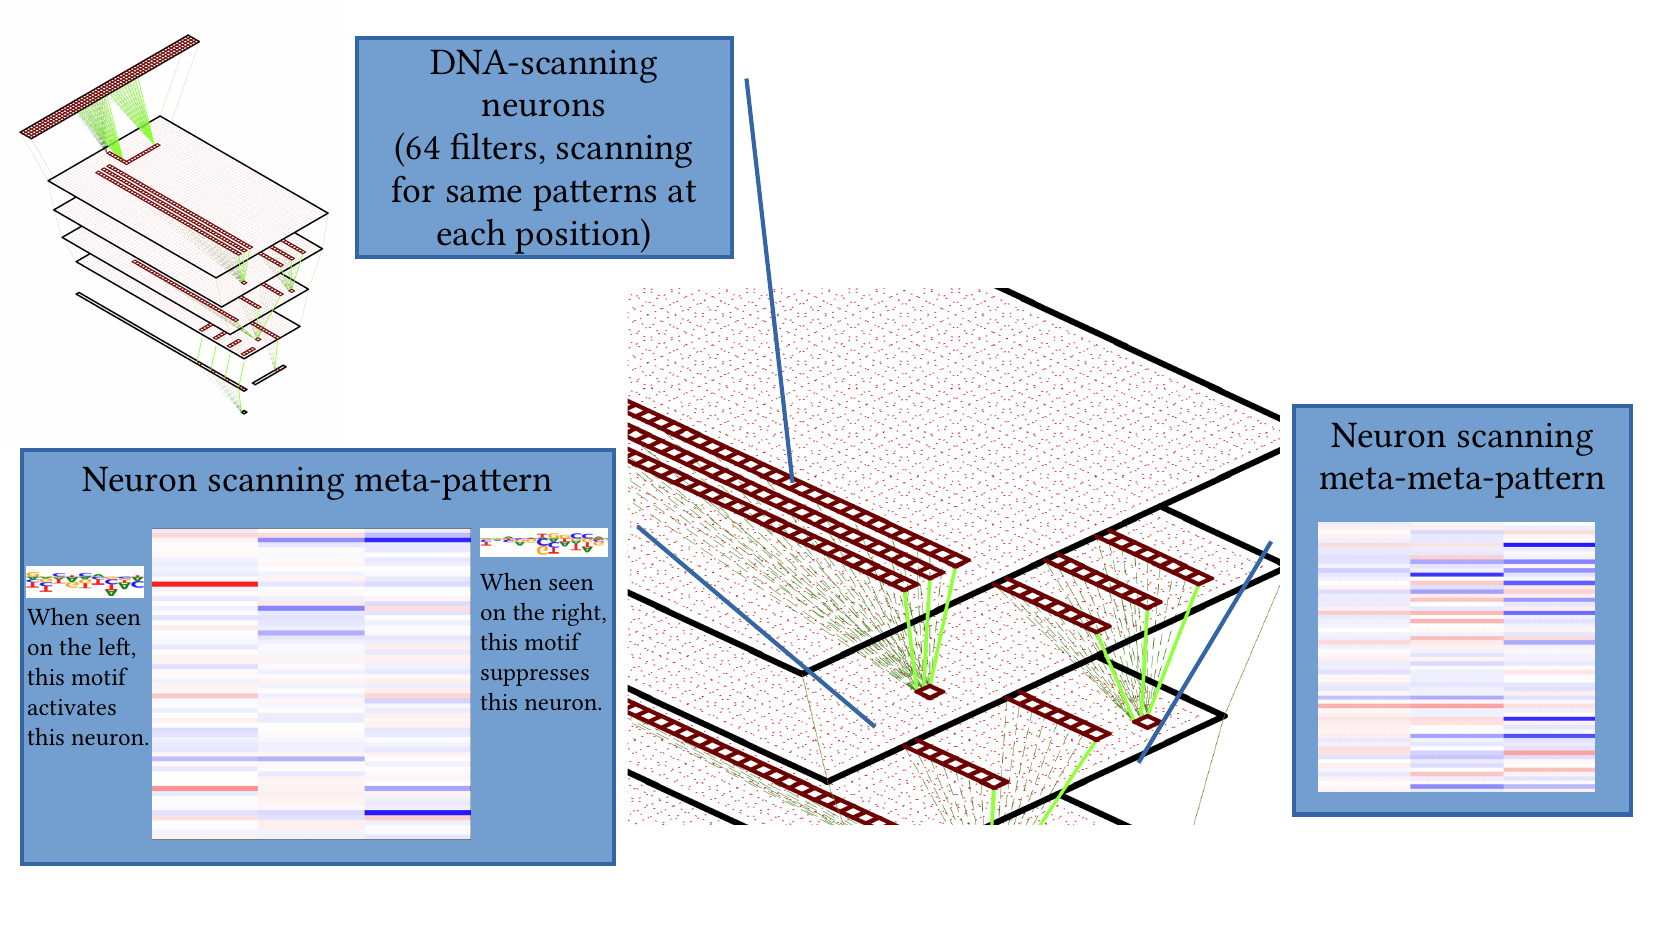

DNA-scanning neurons
(64 filters, scanning for same patterns at each position)
Neuron scanning meta-meta-pattern
Neuron scanning meta-pattern
When seen on the right, this motif suppresses this neuron.
When seen on the left, this motif activates this neuron.